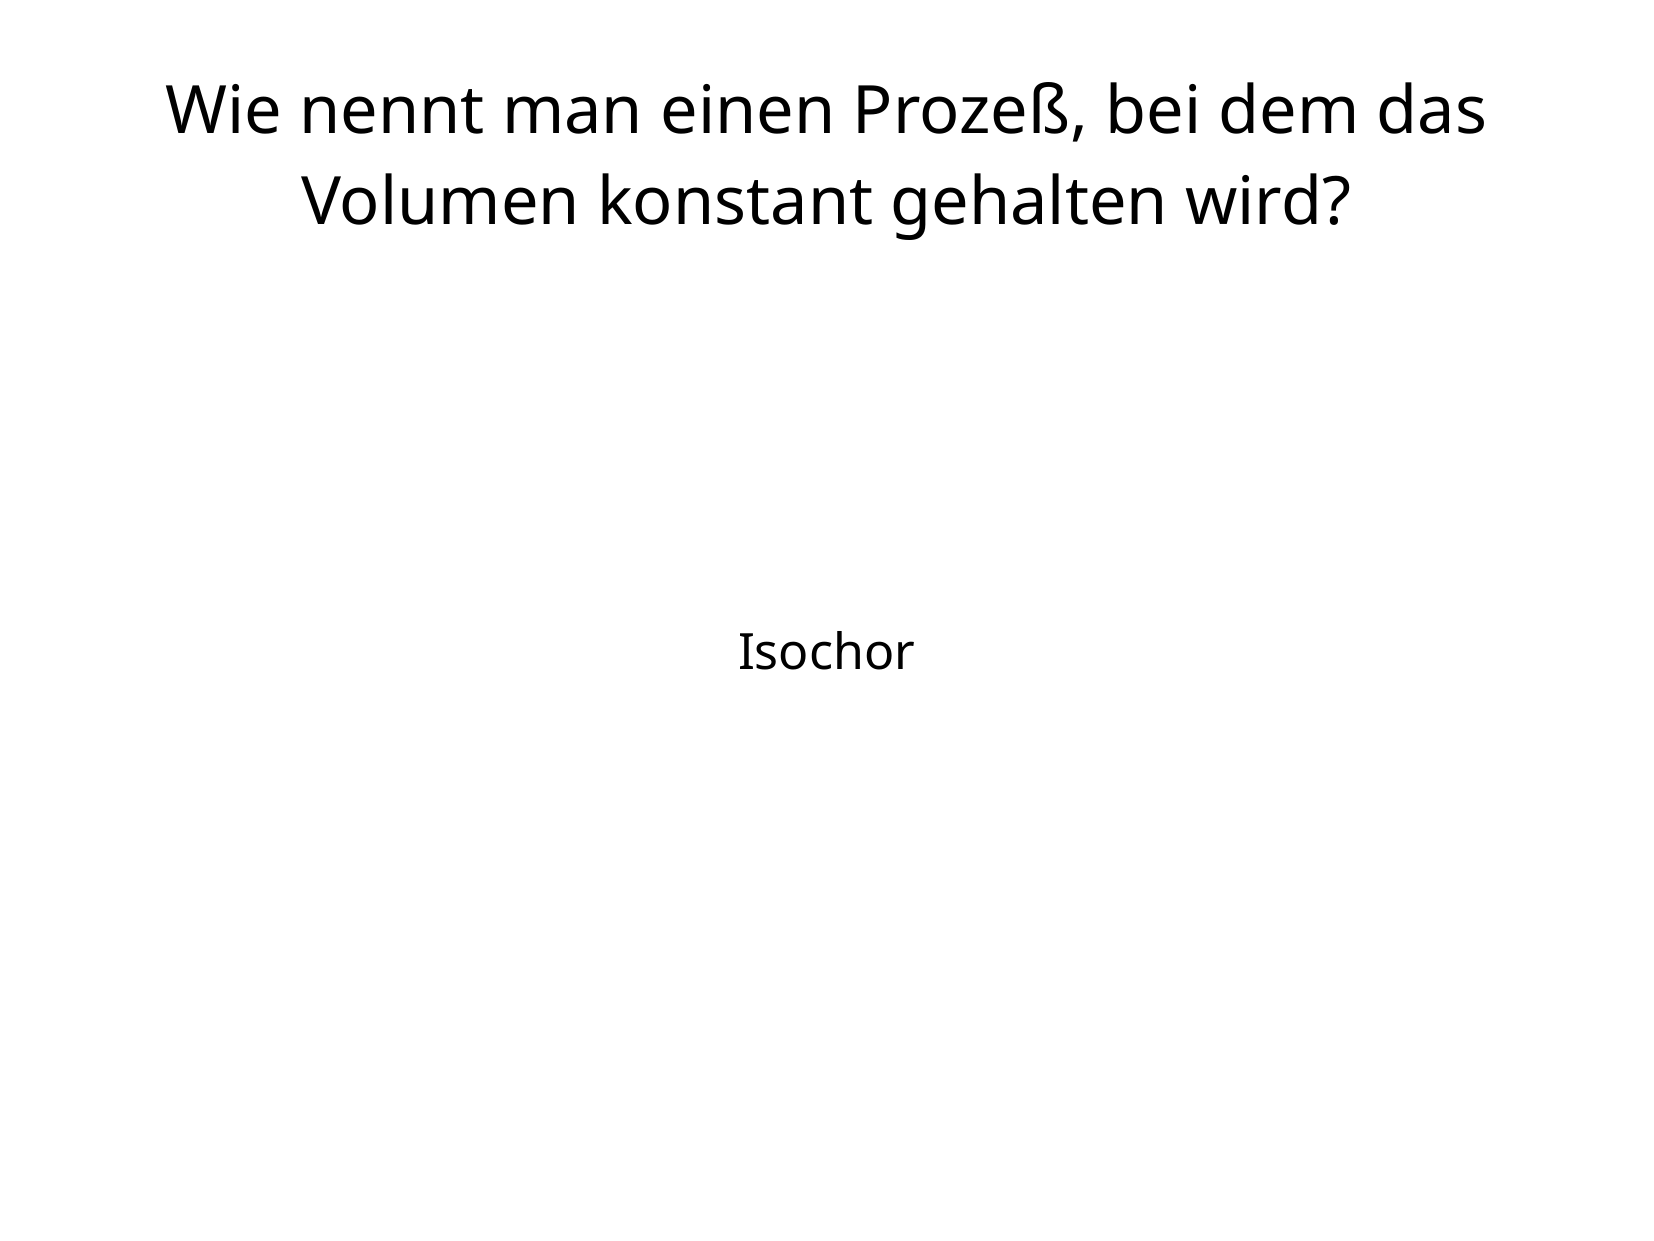

# Wie nennt man einen Prozeß, bei dem das Volumen konstant gehalten wird?
Isochor